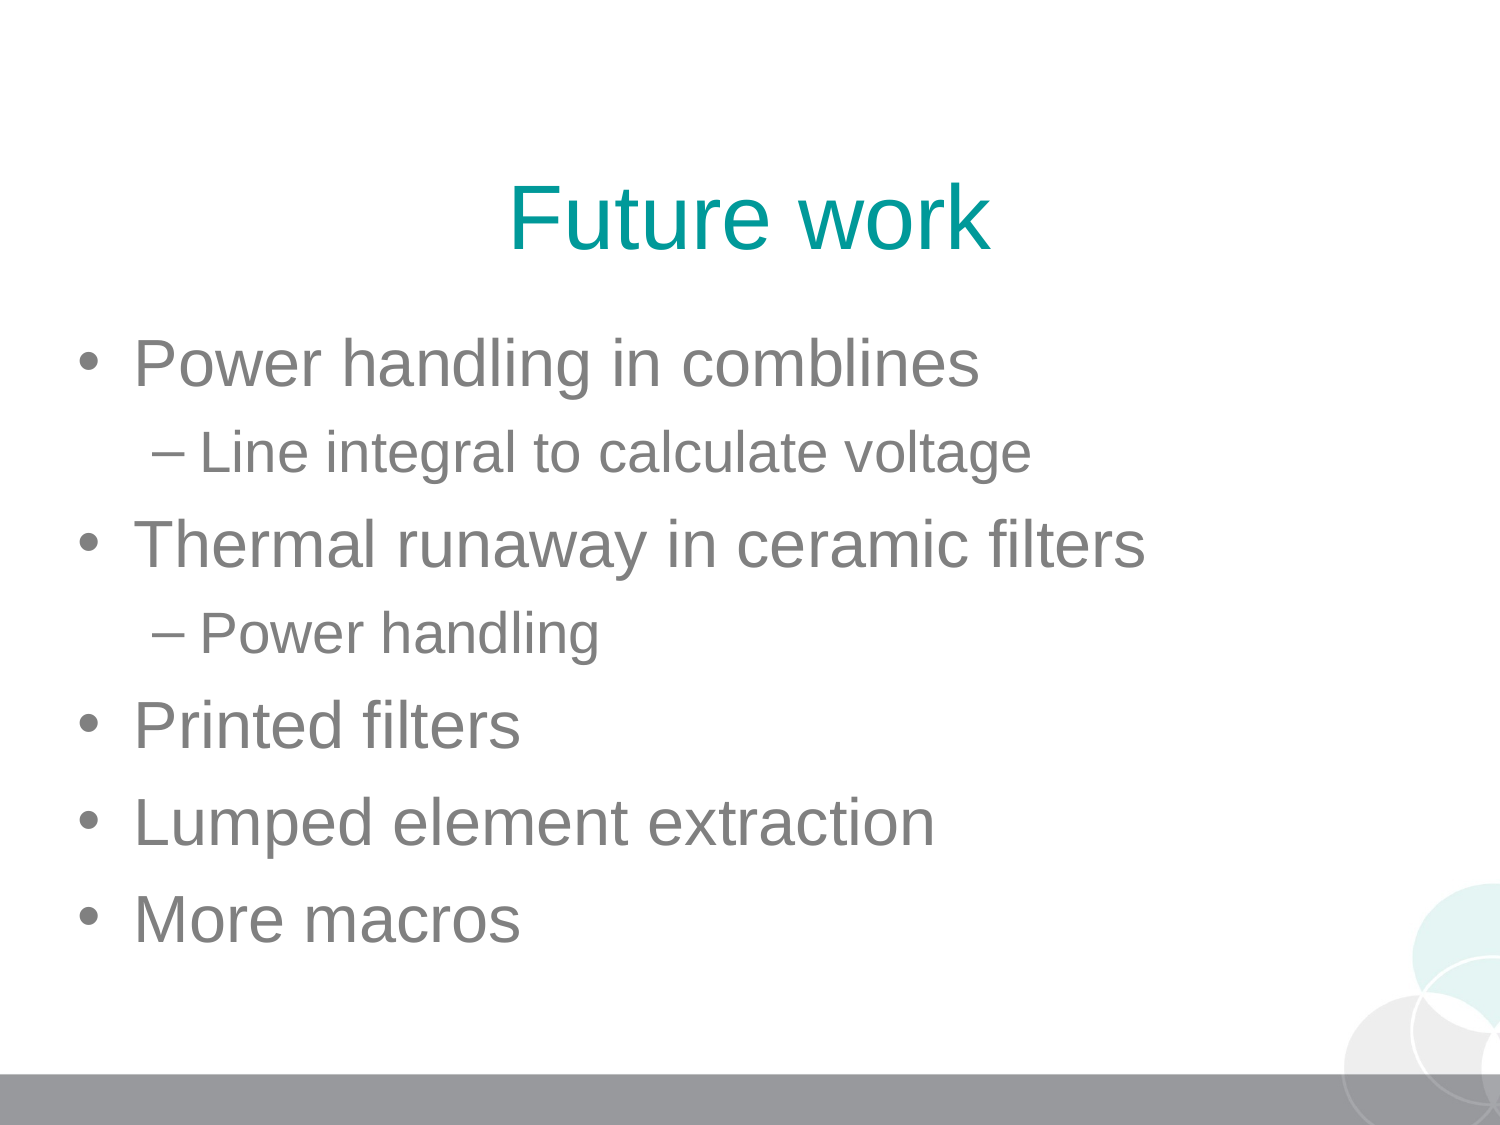

# Future work
Power handling in comblines
Line integral to calculate voltage
Thermal runaway in ceramic filters
Power handling
Printed filters
Lumped element extraction
More macros